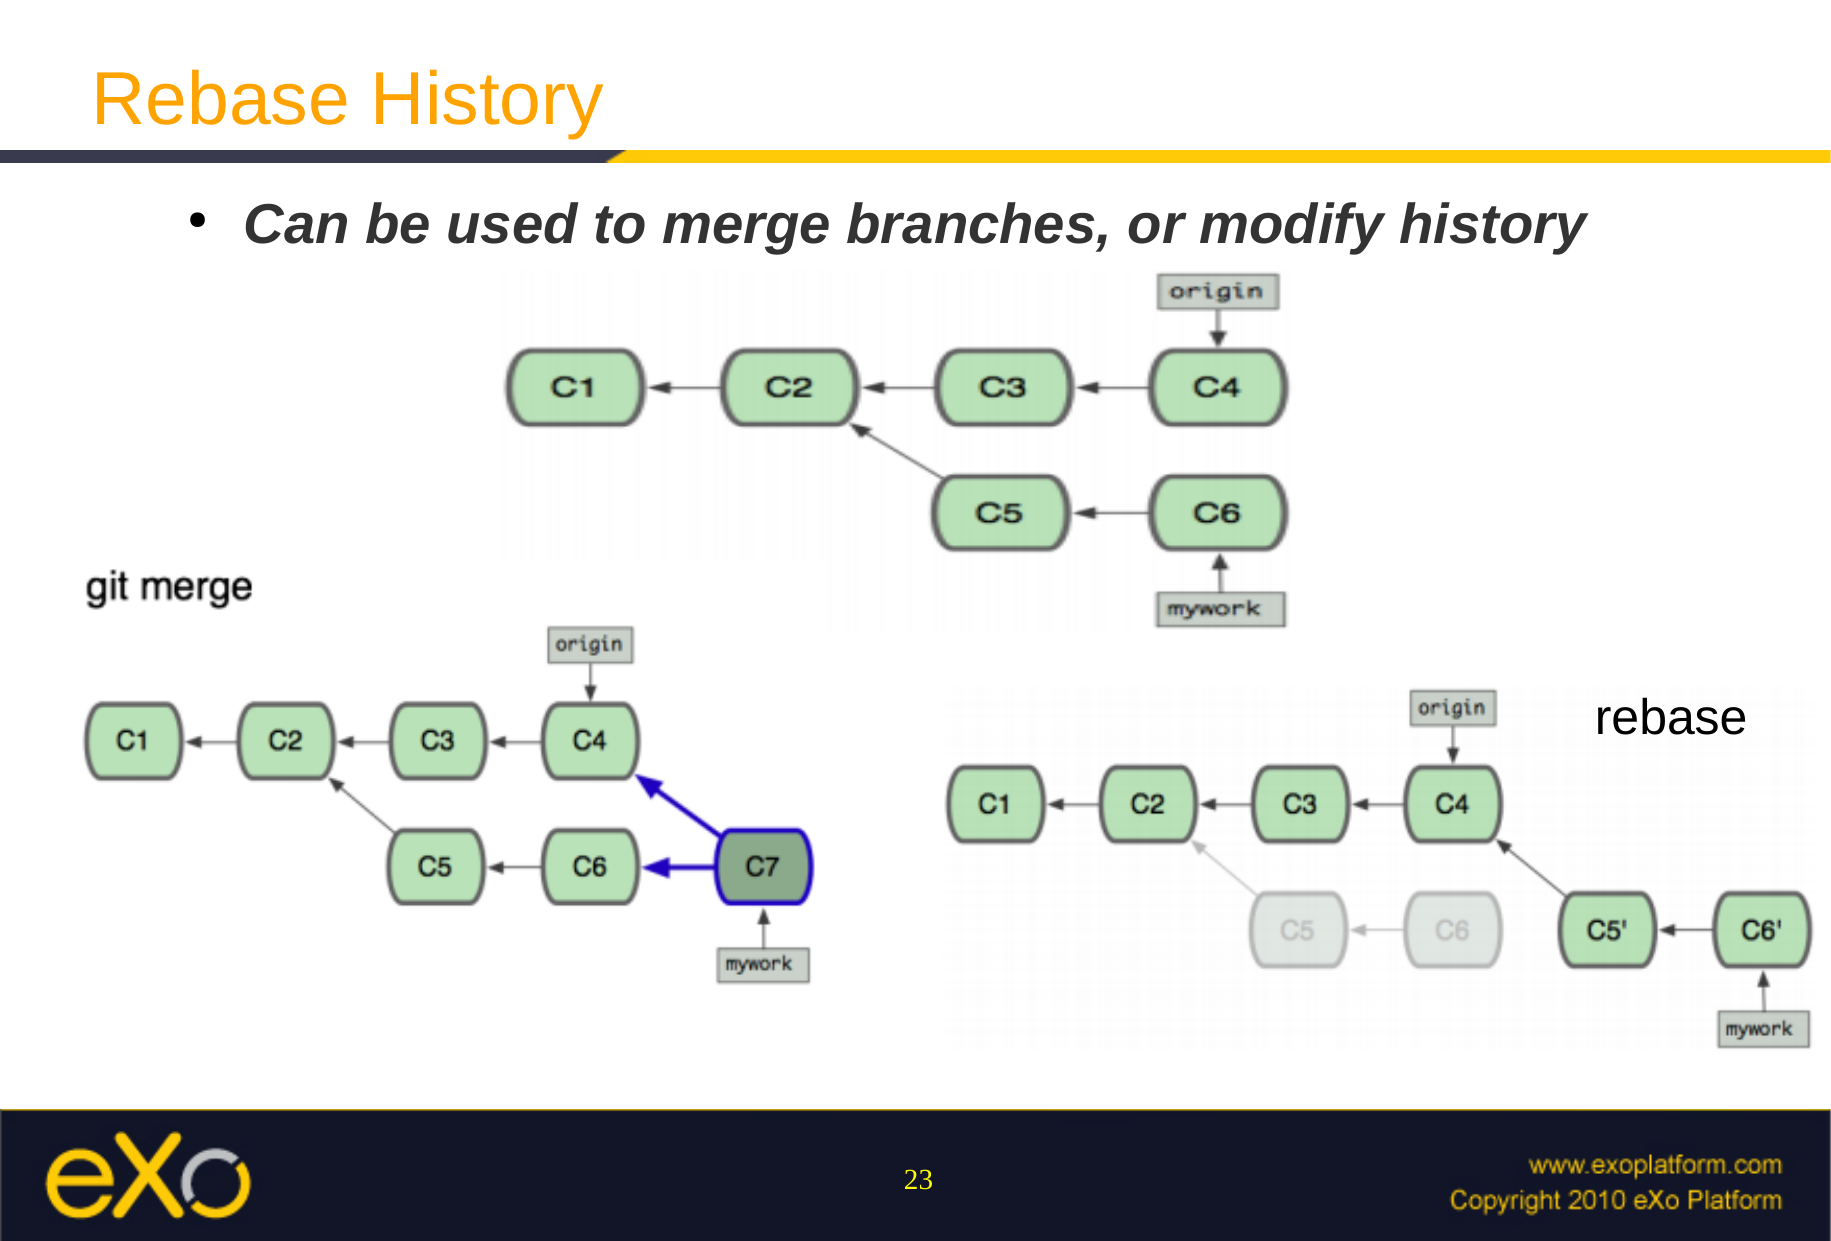

Rebase History
# Can be used to merge branches, or modify history
rebase